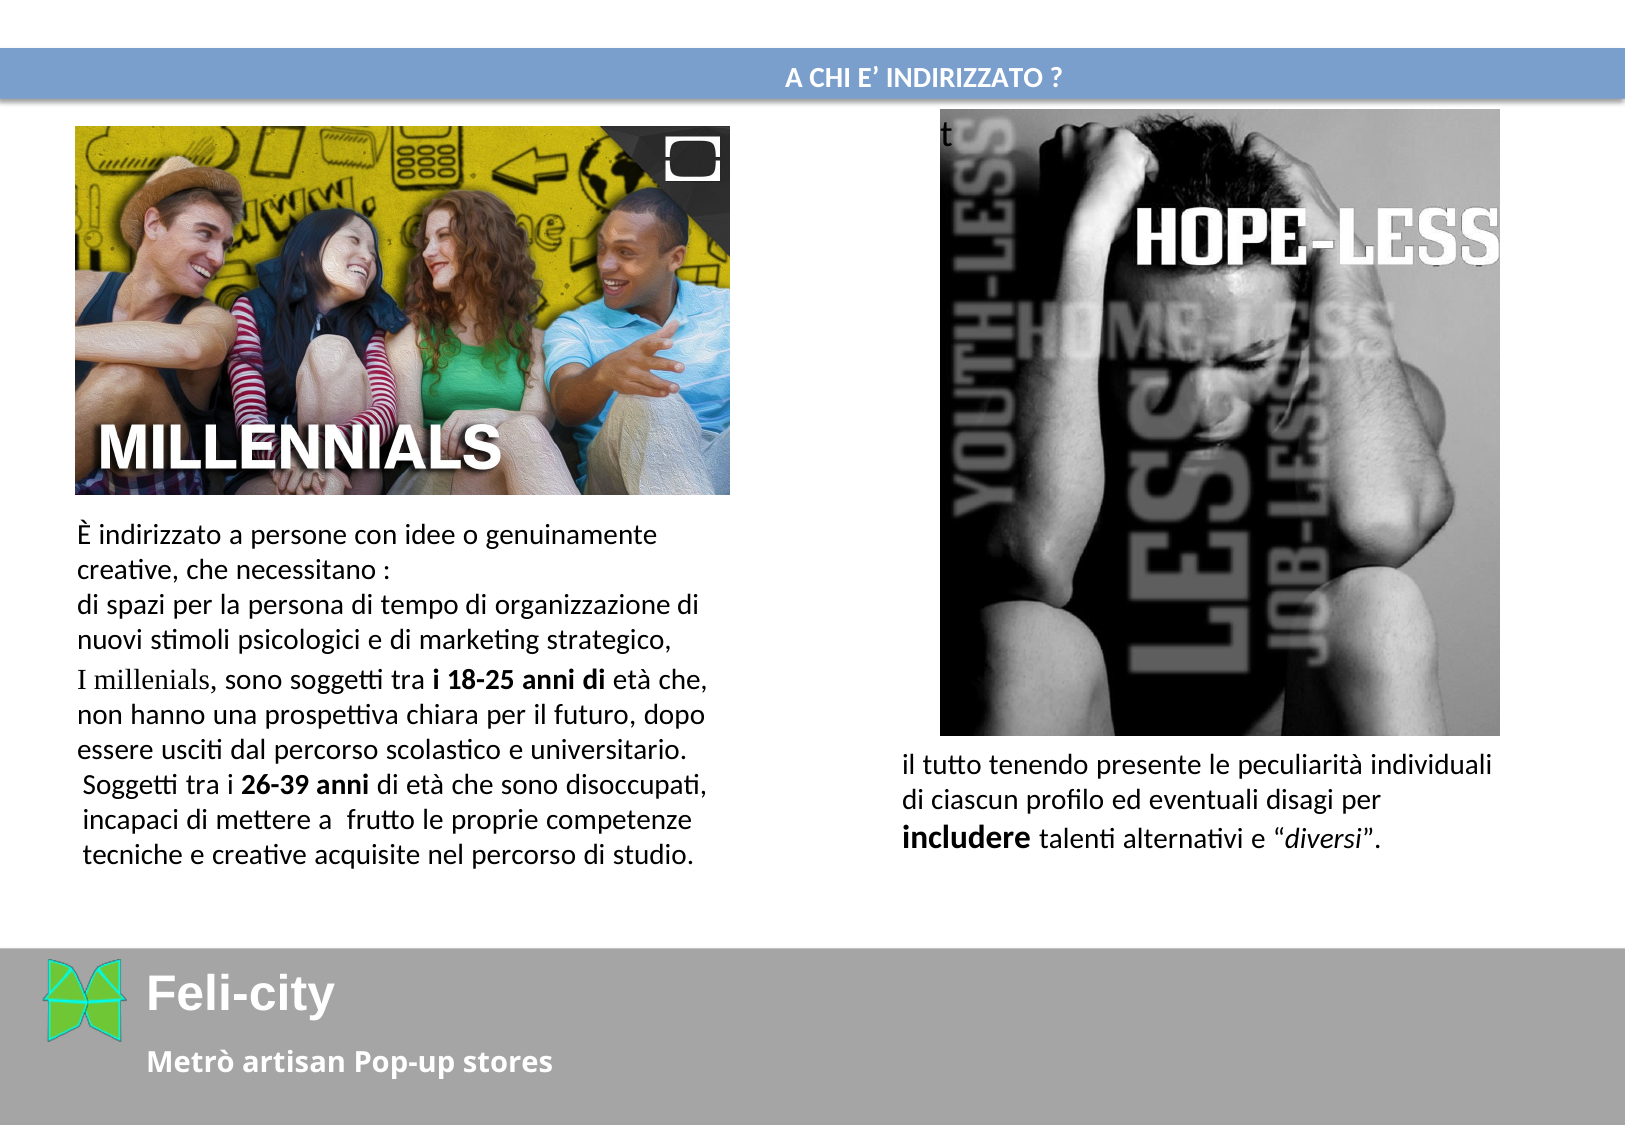

A CHI E’ INDIRIZZATO ?
t
È indirizzato a persone con idee o genuinamente creative, che necessitano :
di spazi per la persona di tempo di organizzazione di nuovi stimoli psicologici e di marketing strategico,
I millenials, sono soggetti tra i 18-25 anni di età che, non hanno una prospettiva chiara per il futuro, dopo essere usciti dal percorso scolastico e universitario.
il tutto tenendo presente le peculiarità individuali di ciascun profilo ed eventuali disagi per includere talenti alternativi e “diversi”.
Soggetti tra i 26-39 anni di età che sono disoccupati, incapaci di mettere a frutto le proprie competenze tecniche e creative acquisite nel percorso di studio.
Feli-city
Laboratori per il community sharing artisan design
Feli-city
Metrò artisan Pop-up stores